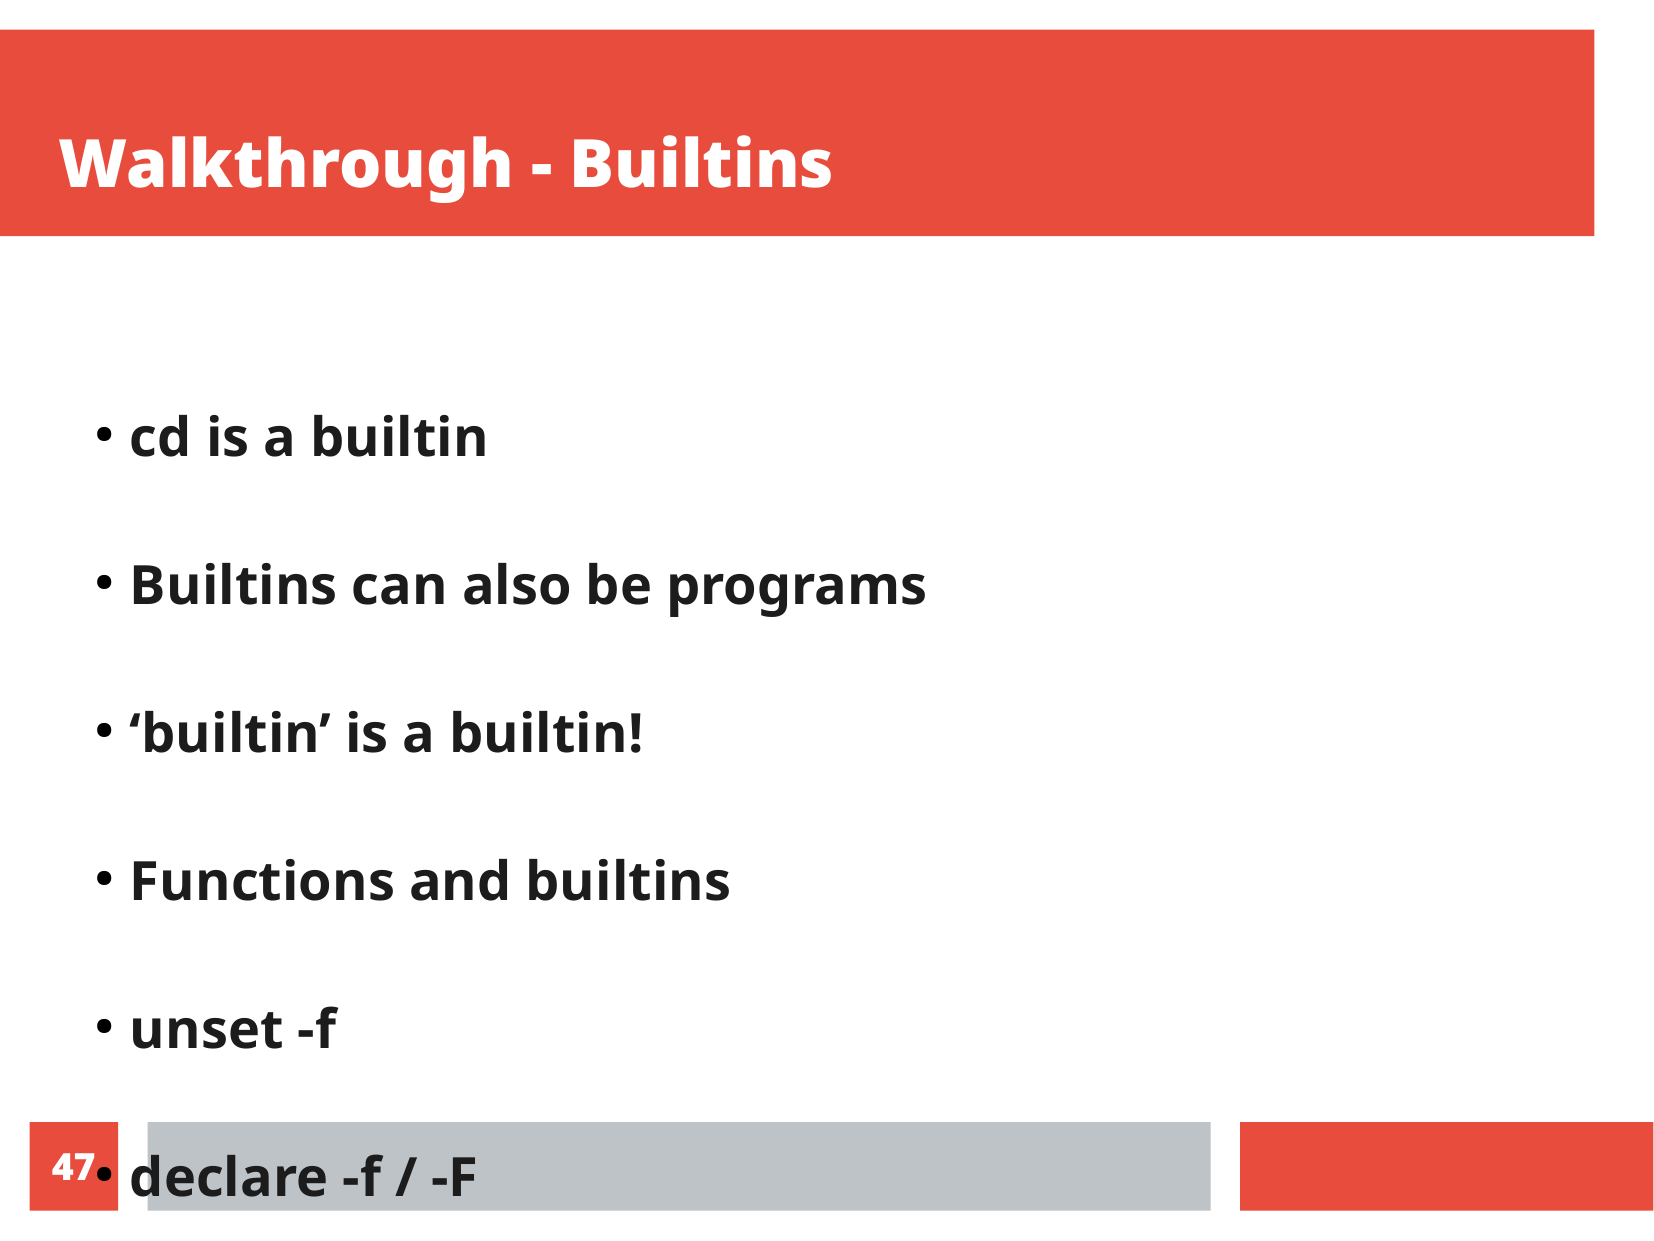

# Walkthrough - Builtins
cd is a builtin
Builtins can also be programs
‘builtin’ is a builtin!
Functions and builtins
unset -f
declare -f / -F
47